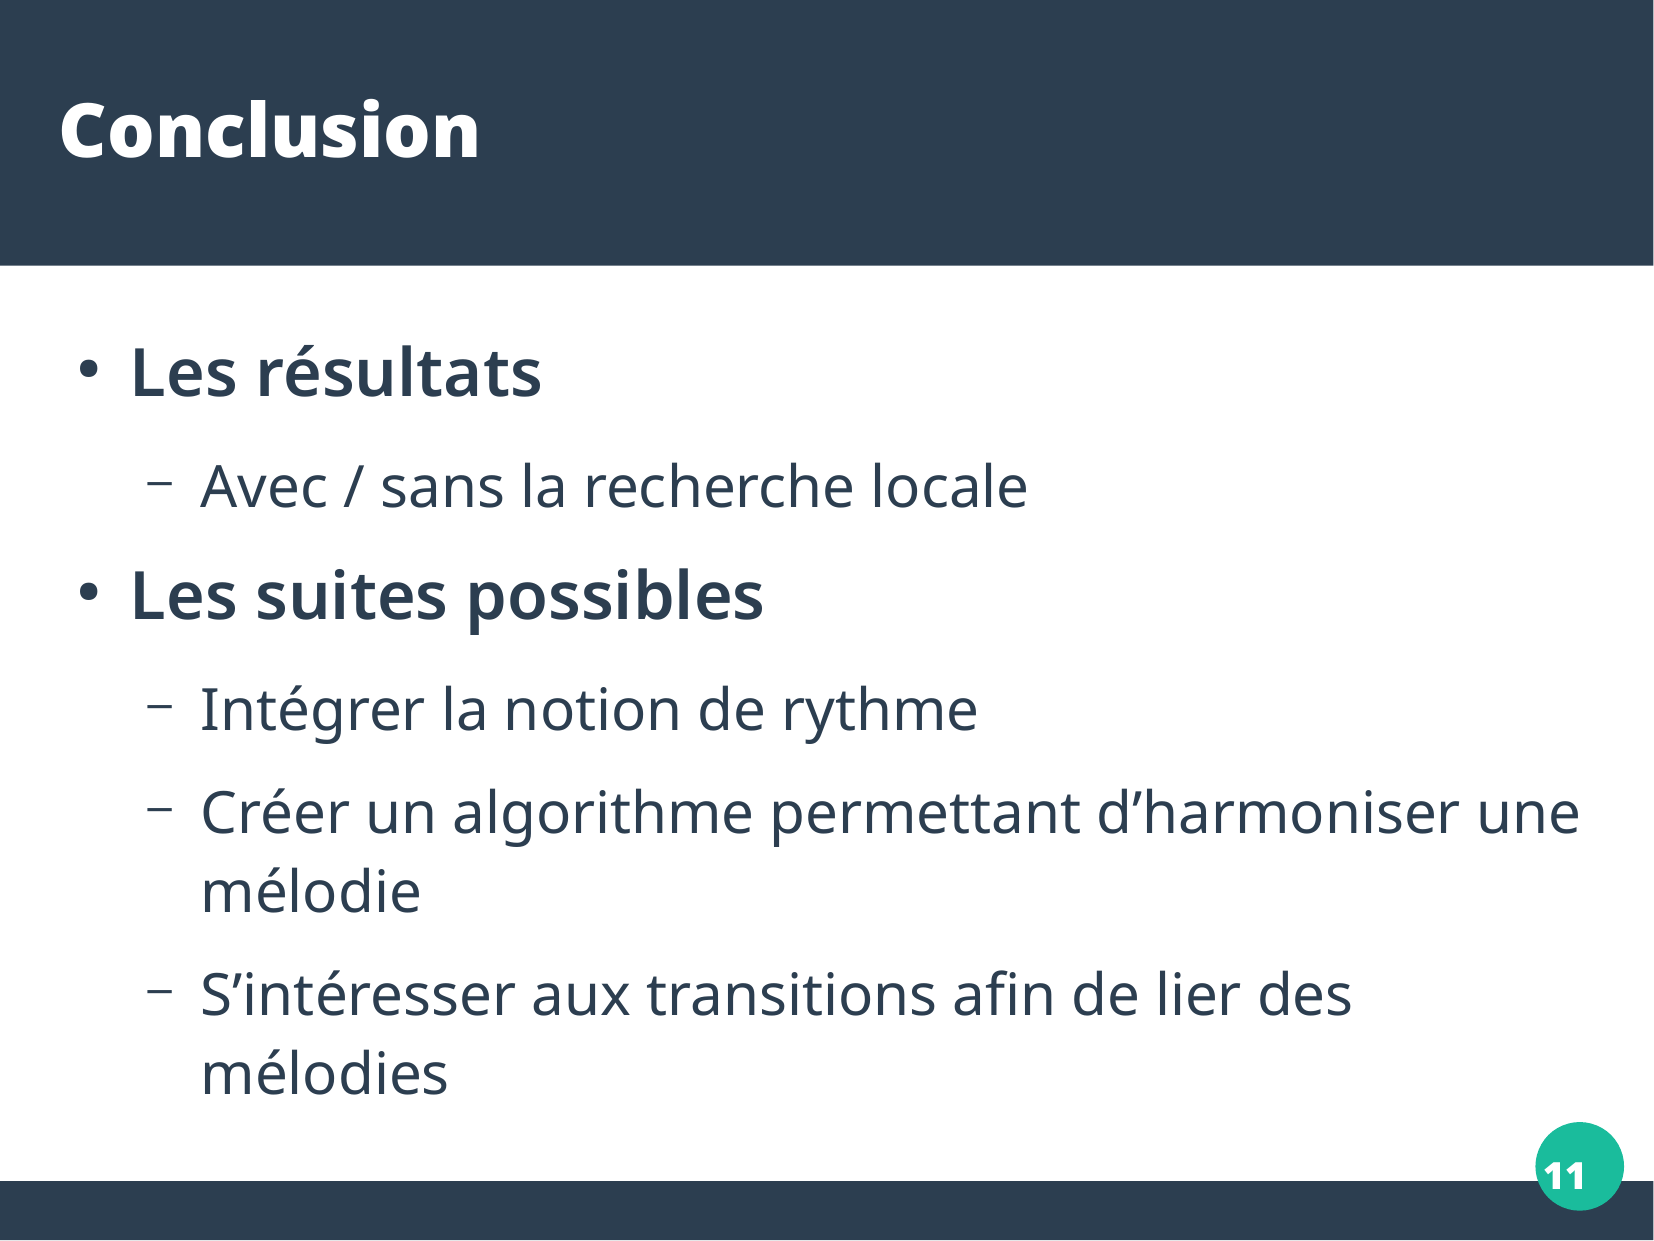

# Conclusion
Les résultats
Avec / sans la recherche locale
Les suites possibles
Intégrer la notion de rythme
Créer un algorithme permettant d’harmoniser une mélodie
S’intéresser aux transitions afin de lier des mélodies
11